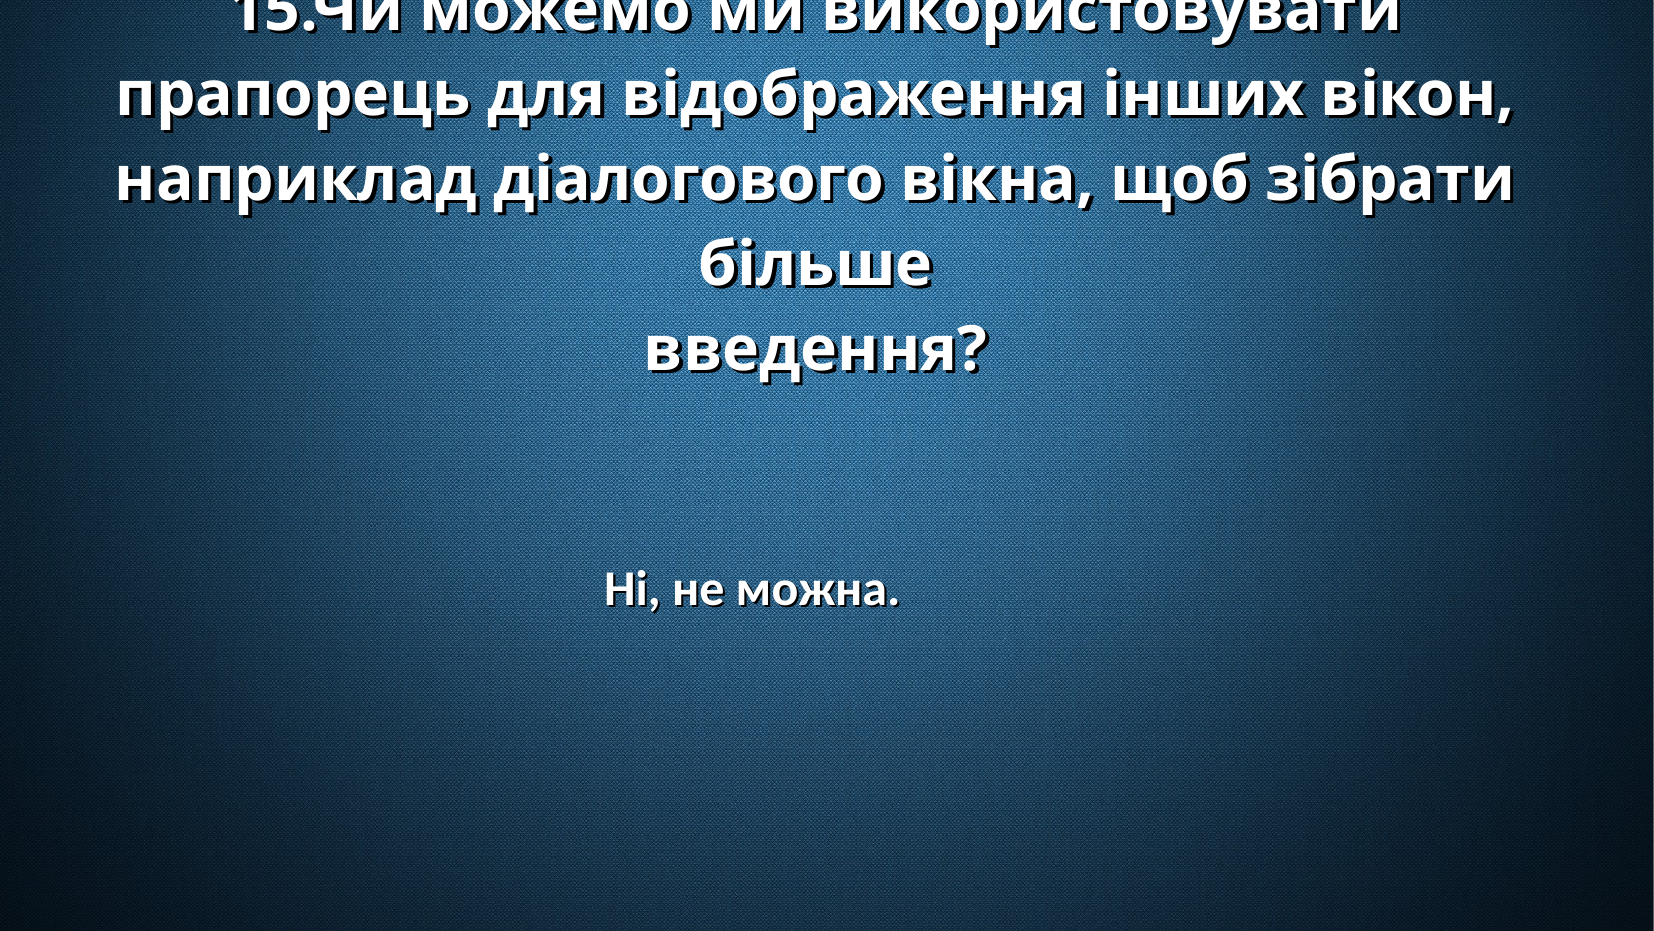

# 15.Чи можемо ми використовувати прапорець для відображення інших вікон, наприклад діалогового вікна, щоб зібрати більше введення?
Ні, не можна.